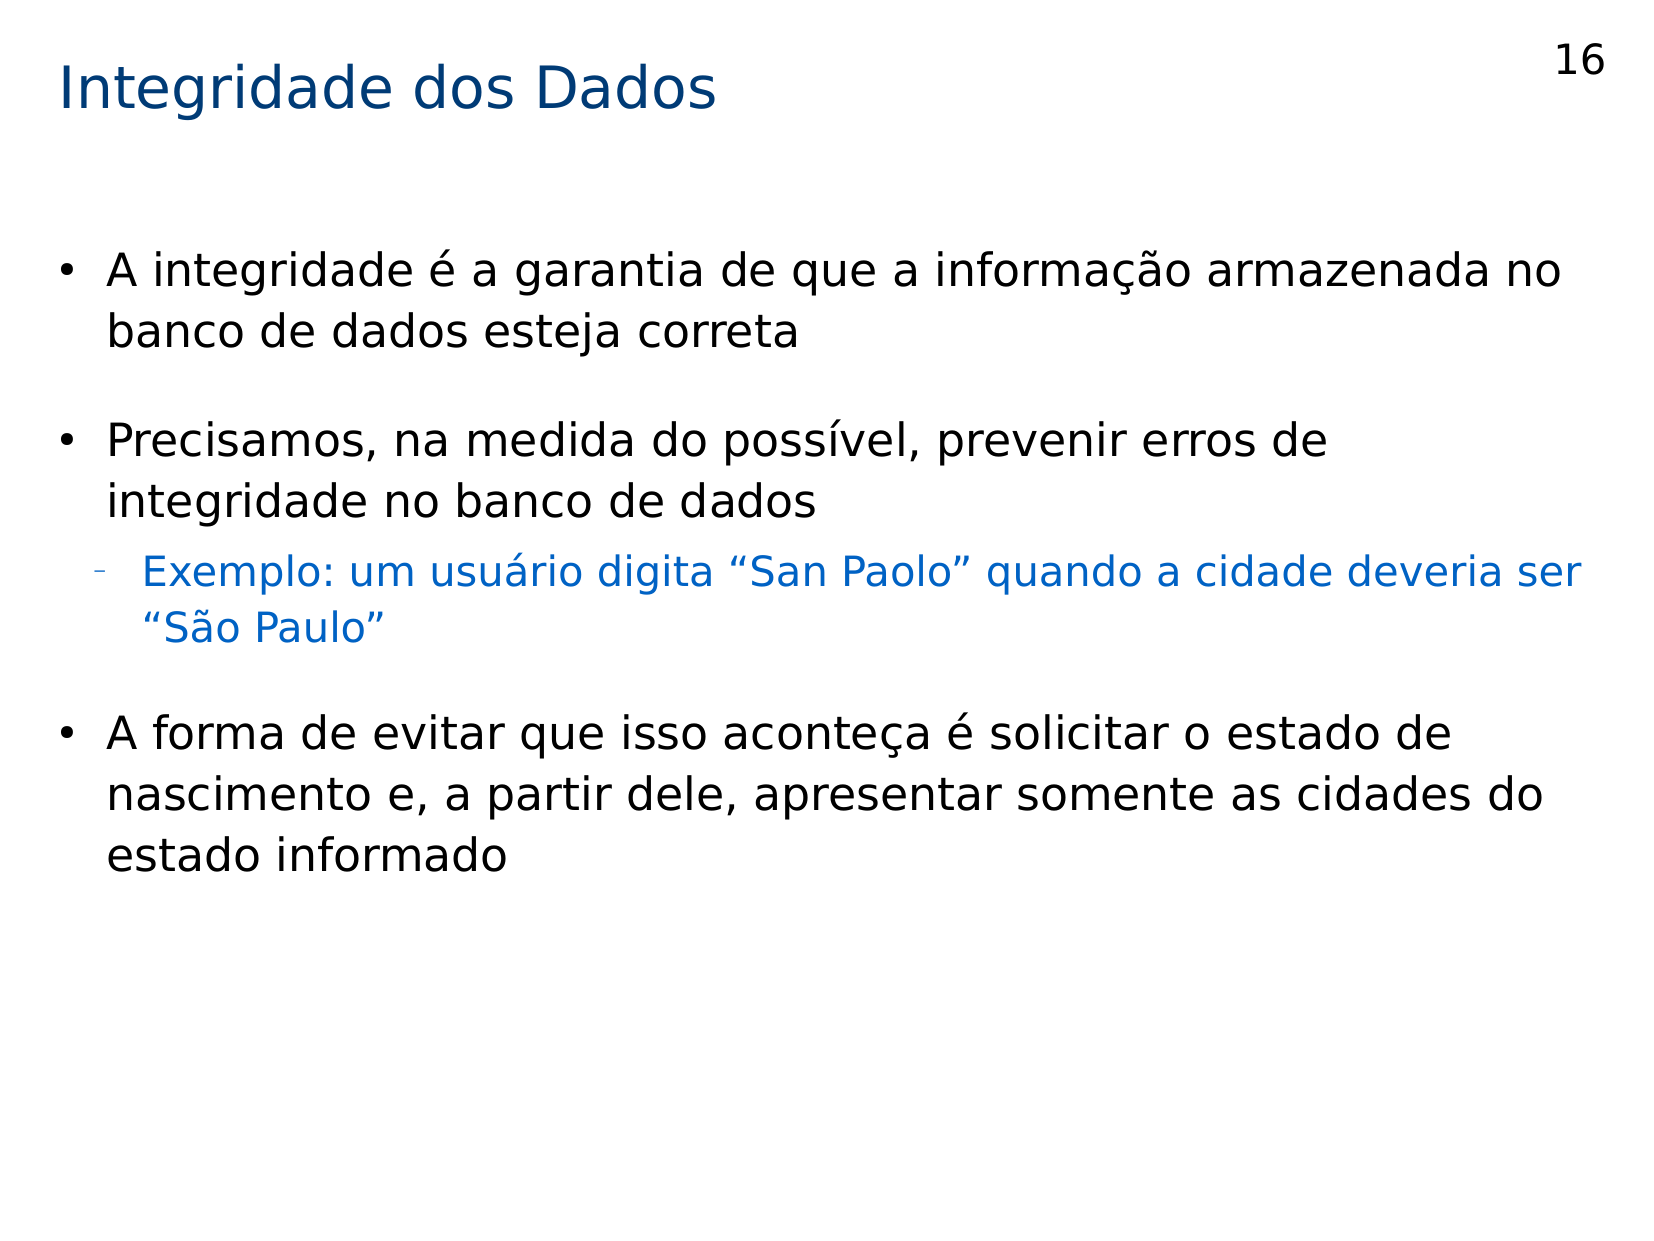

# Integridade dos Dados
16
A integridade é a garantia de que a informação armazenada no banco de dados esteja correta
Precisamos, na medida do possível, prevenir erros de integridade no banco de dados
Exemplo: um usuário digita “San Paolo” quando a cidade deveria ser “São Paulo”
A forma de evitar que isso aconteça é solicitar o estado de nascimento e, a partir dele, apresentar somente as cidades do estado informado